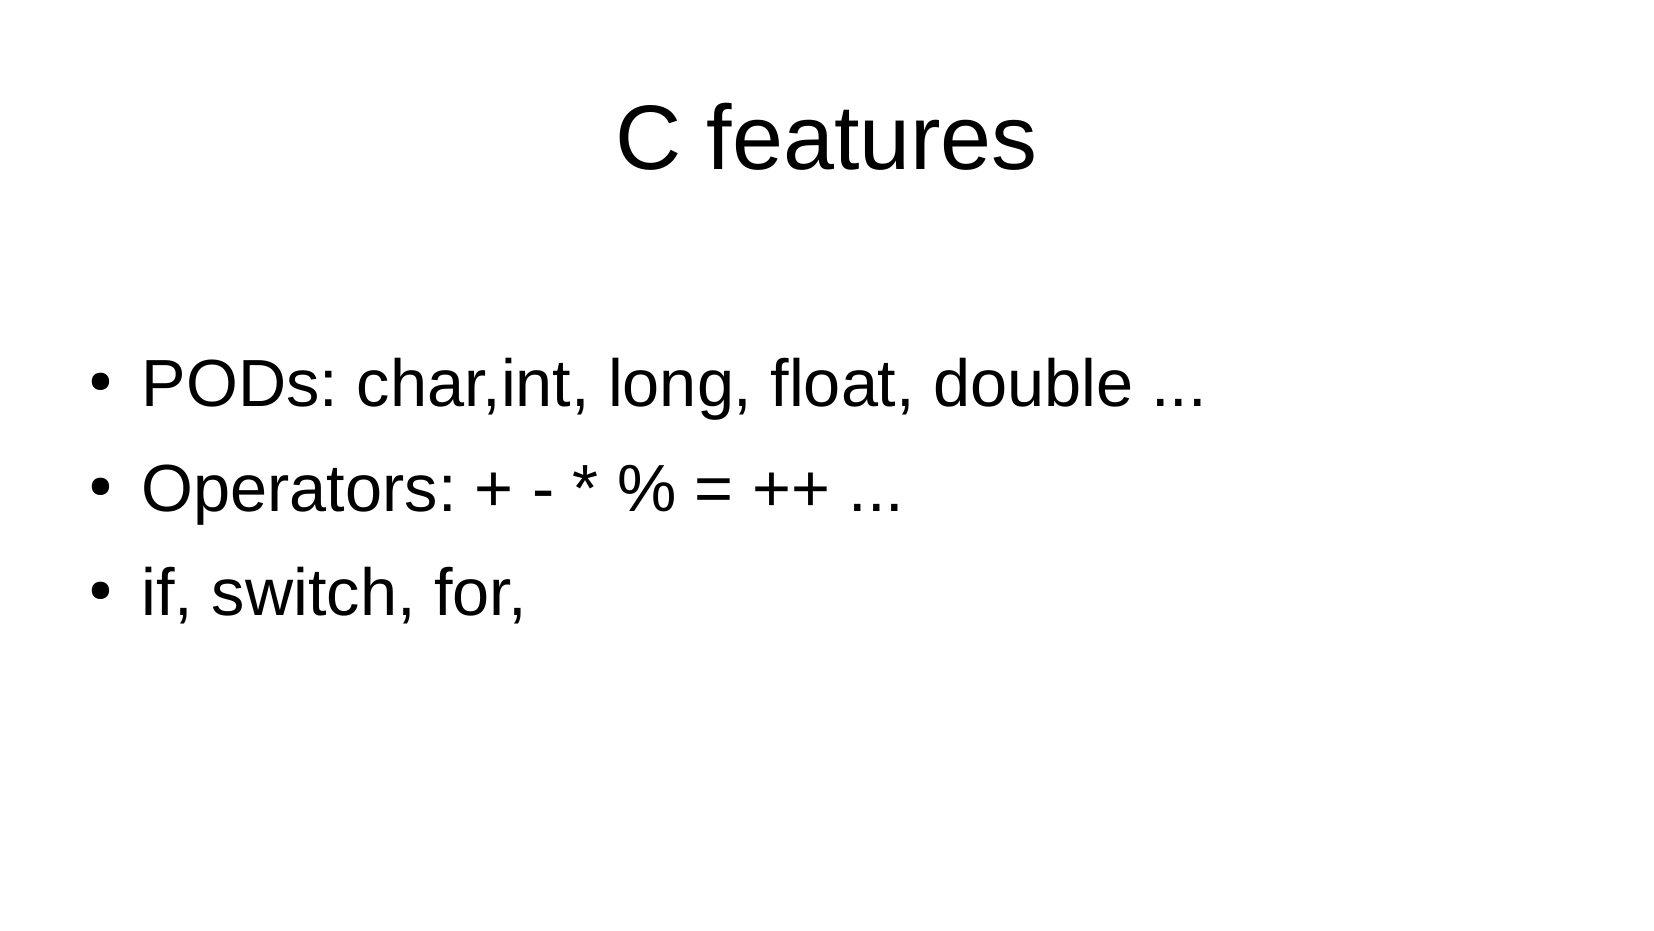

# C features
PODs: char,int, long, float, double ...
Operators: + - * % = ++ ...
if, switch, for,